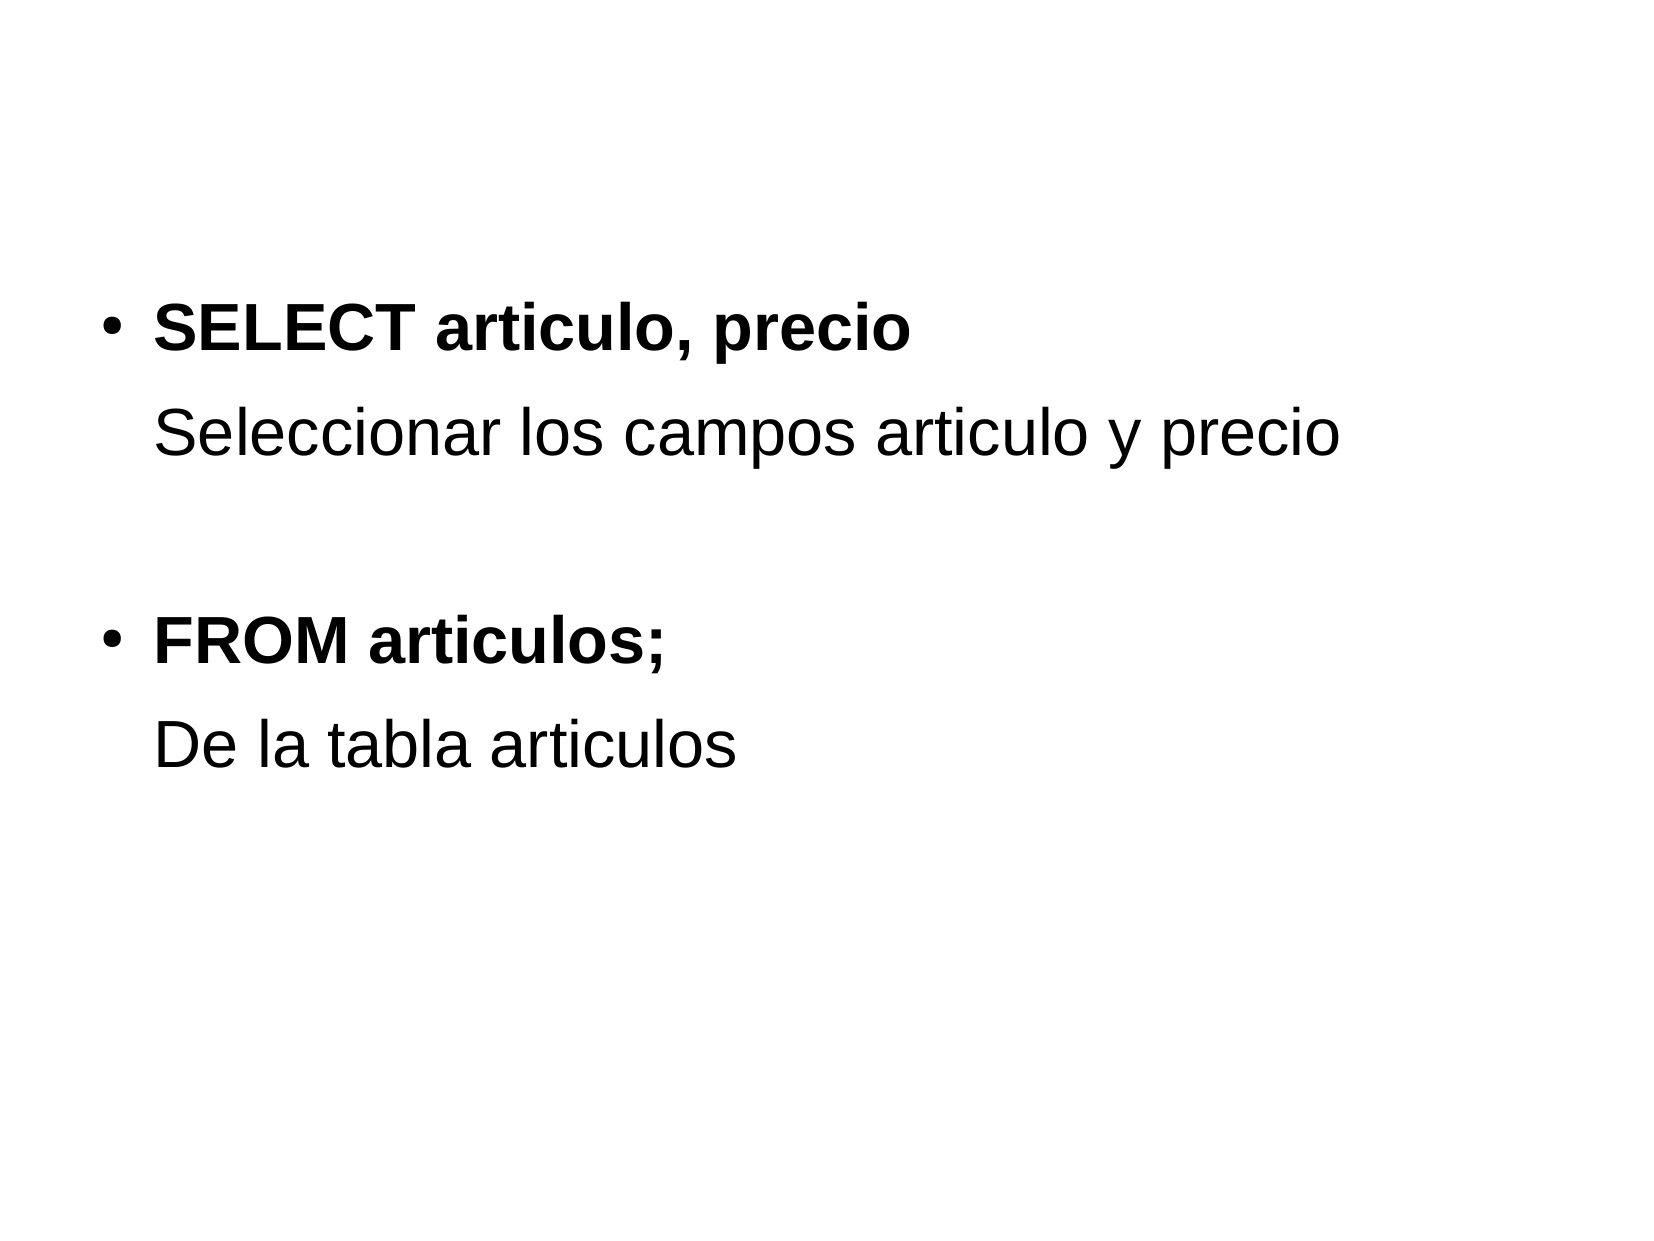

# SELECT articulo, precio
Seleccionar los campos articulo y precio
FROM articulos;
De la tabla articulos